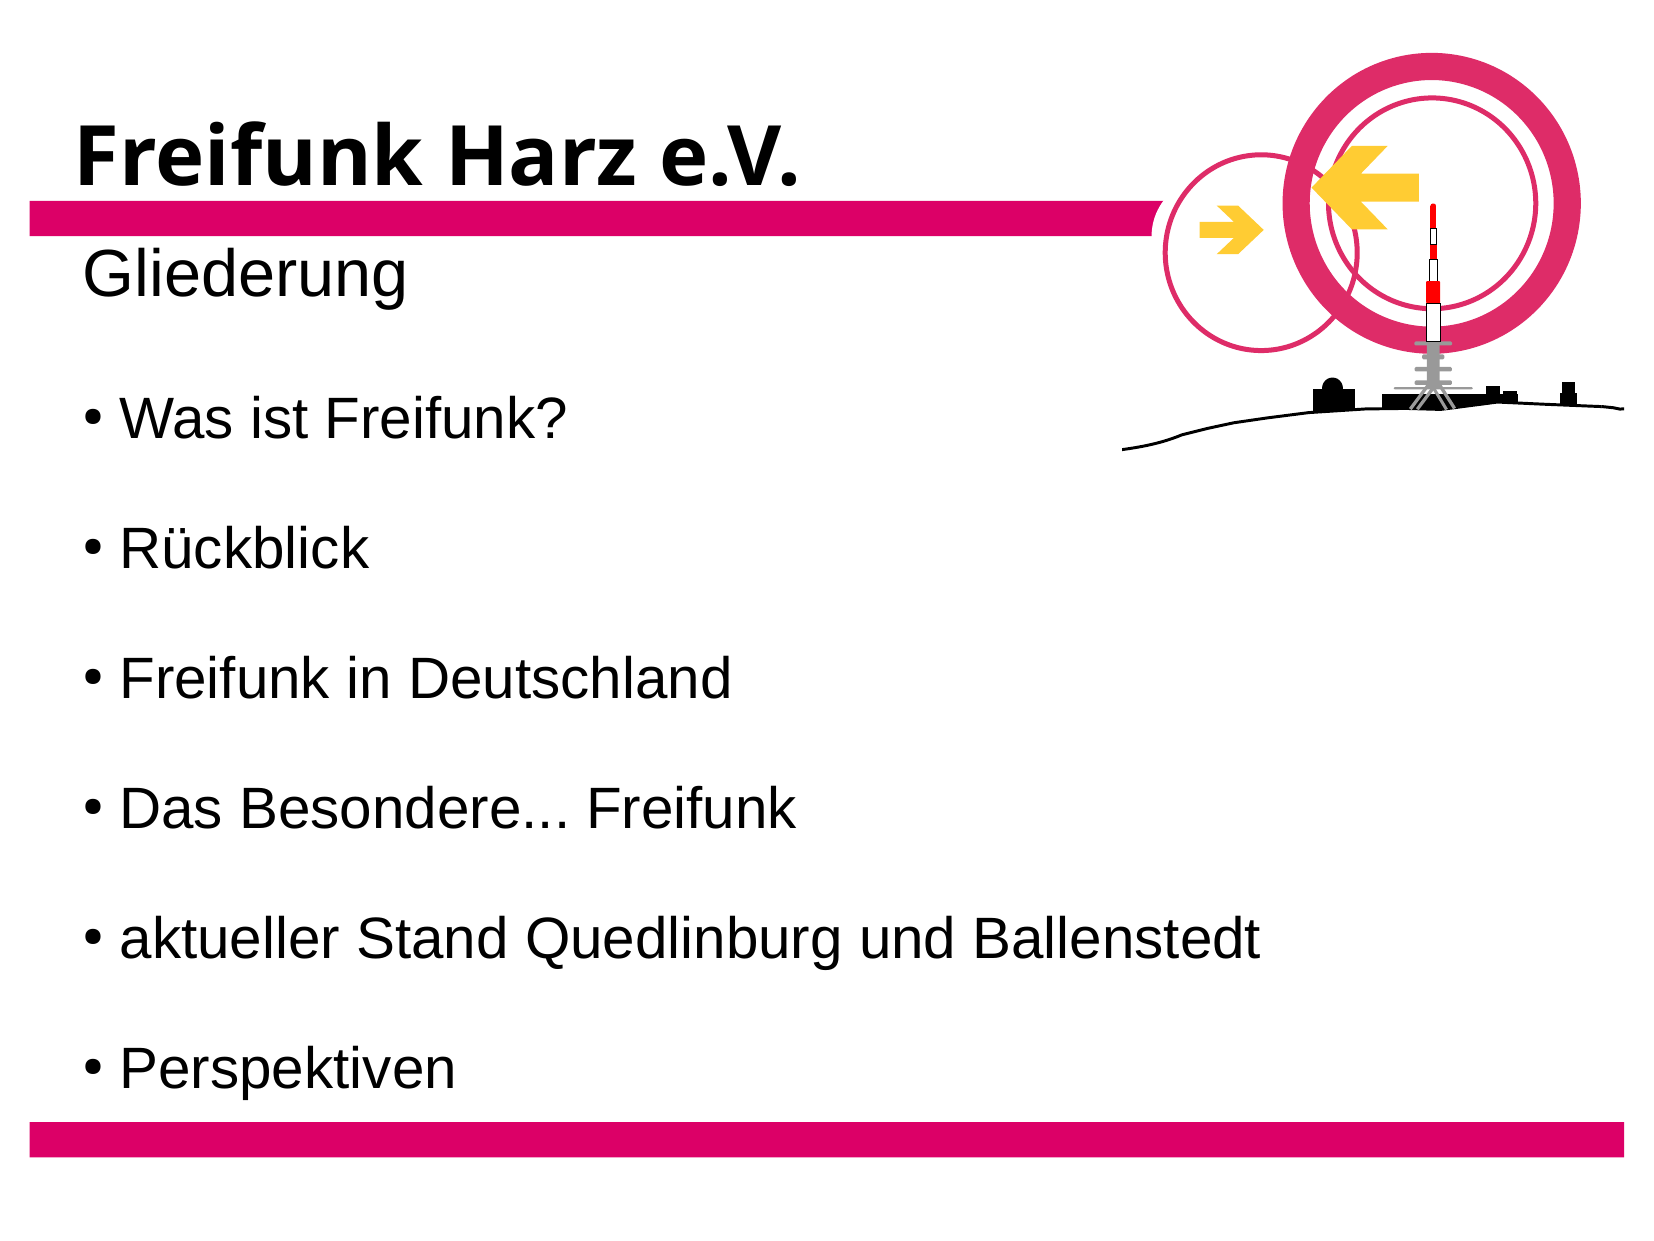

# Gliederung
 Was ist Freifunk?
 Rückblick
 Freifunk in Deutschland
 Das Besondere... Freifunk
 aktueller Stand Quedlinburg und Ballenstedt
 Perspektiven